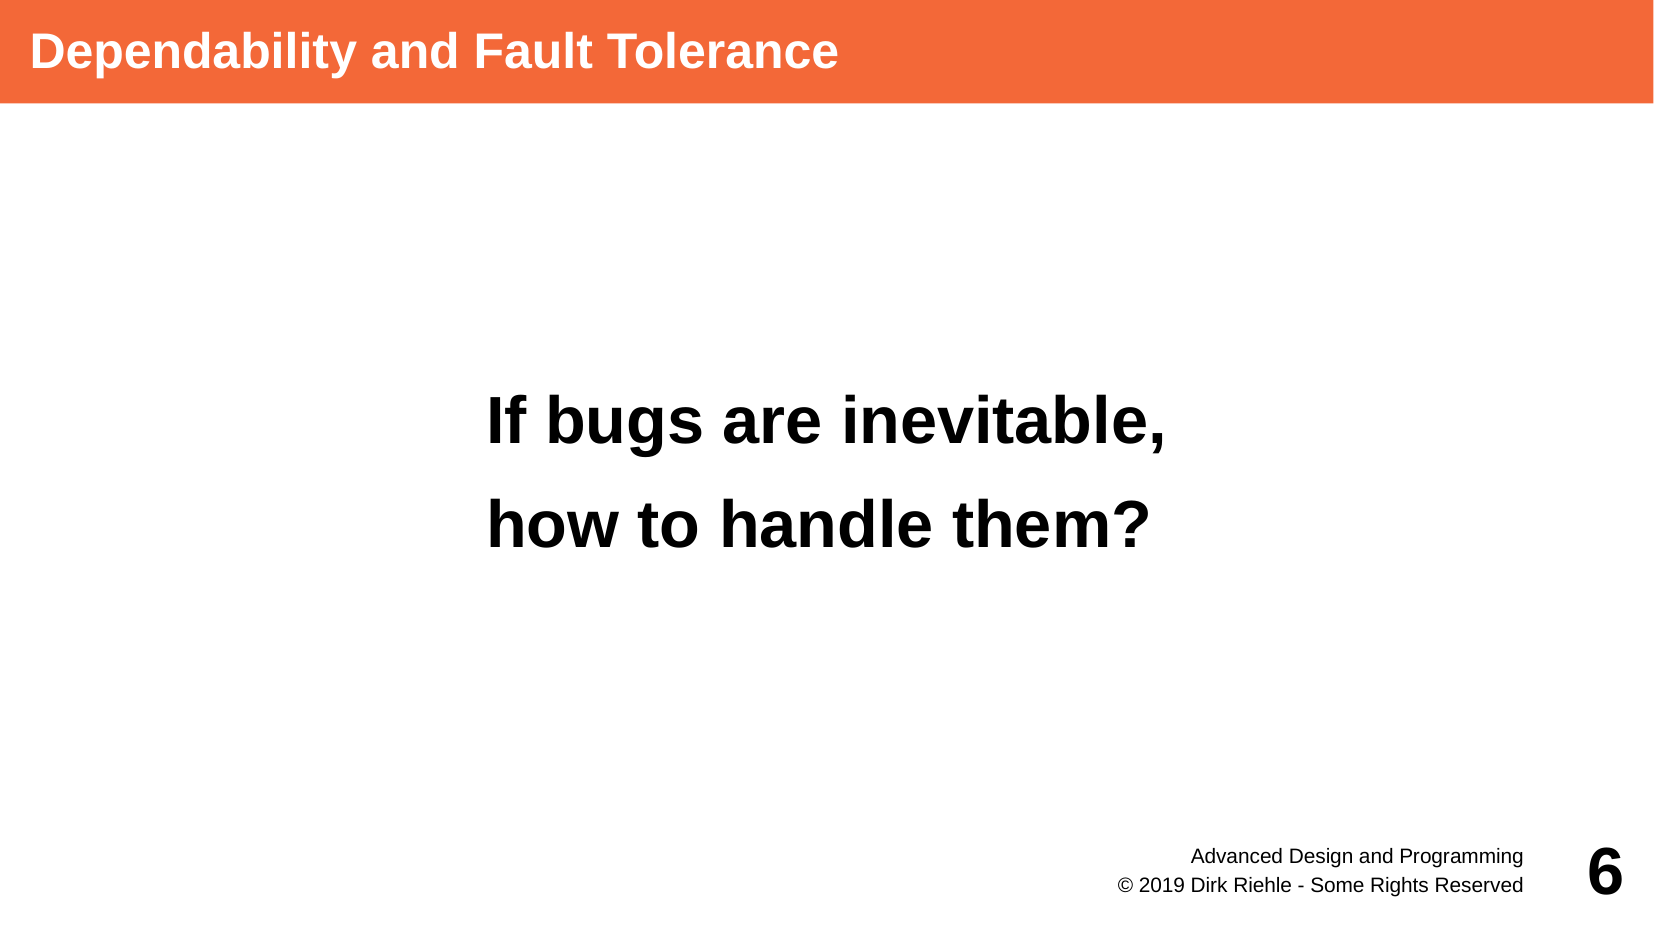

# Dependability and Fault Tolerance
If bugs are inevitable,
how to handle them?
Advanced Design and Programming
6
© 2019 Dirk Riehle - Some Rights Reserved